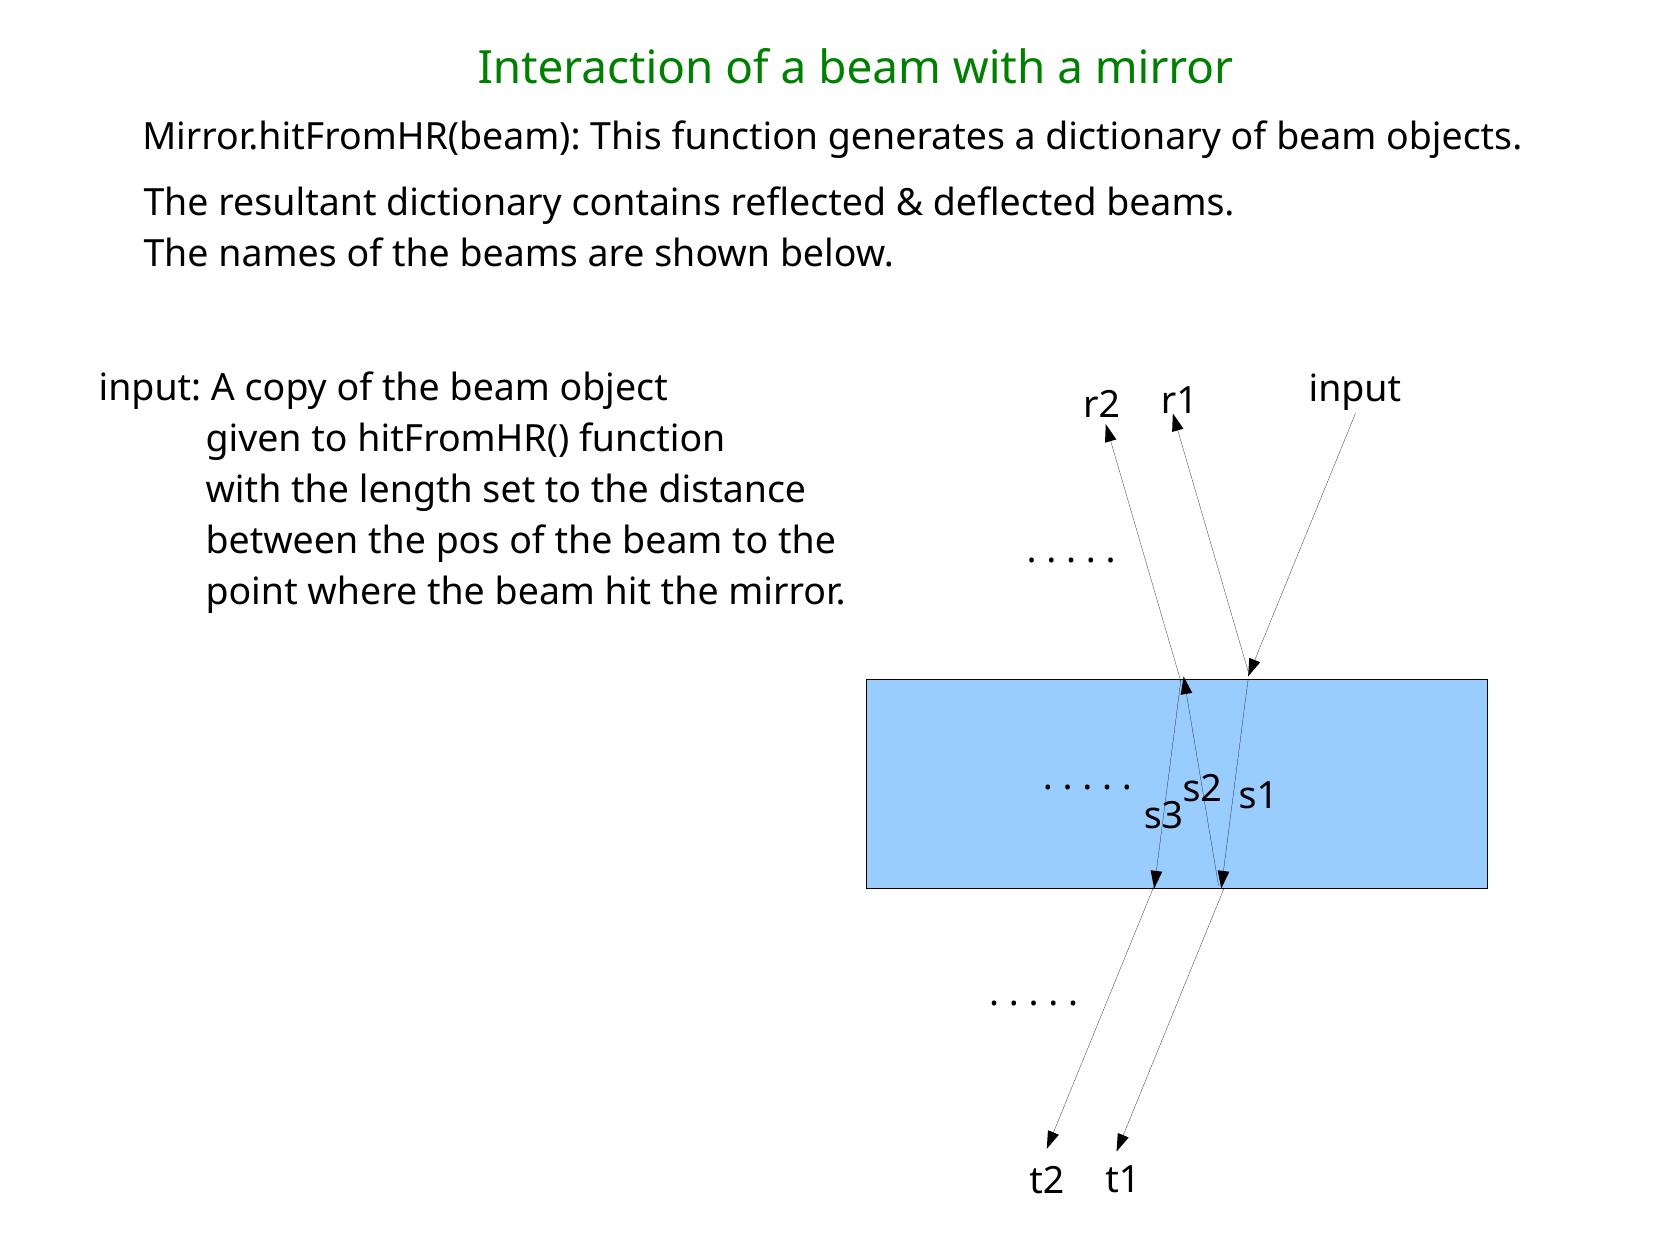

Interaction of a beam with a mirror
Mirror.hitFromHR(beam): This function generates a dictionary of beam objects.
The resultant dictionary contains reflected & deflected beams.
The names of the beams are shown below.
input: A copy of the beam object
 given to hitFromHR() function
 with the length set to the distance
 between the pos of the beam to the
 point where the beam hit the mirror.
input
r1
r2
. . . . .
. . . . .
s2
s1
s3
. . . . .
t1
t2